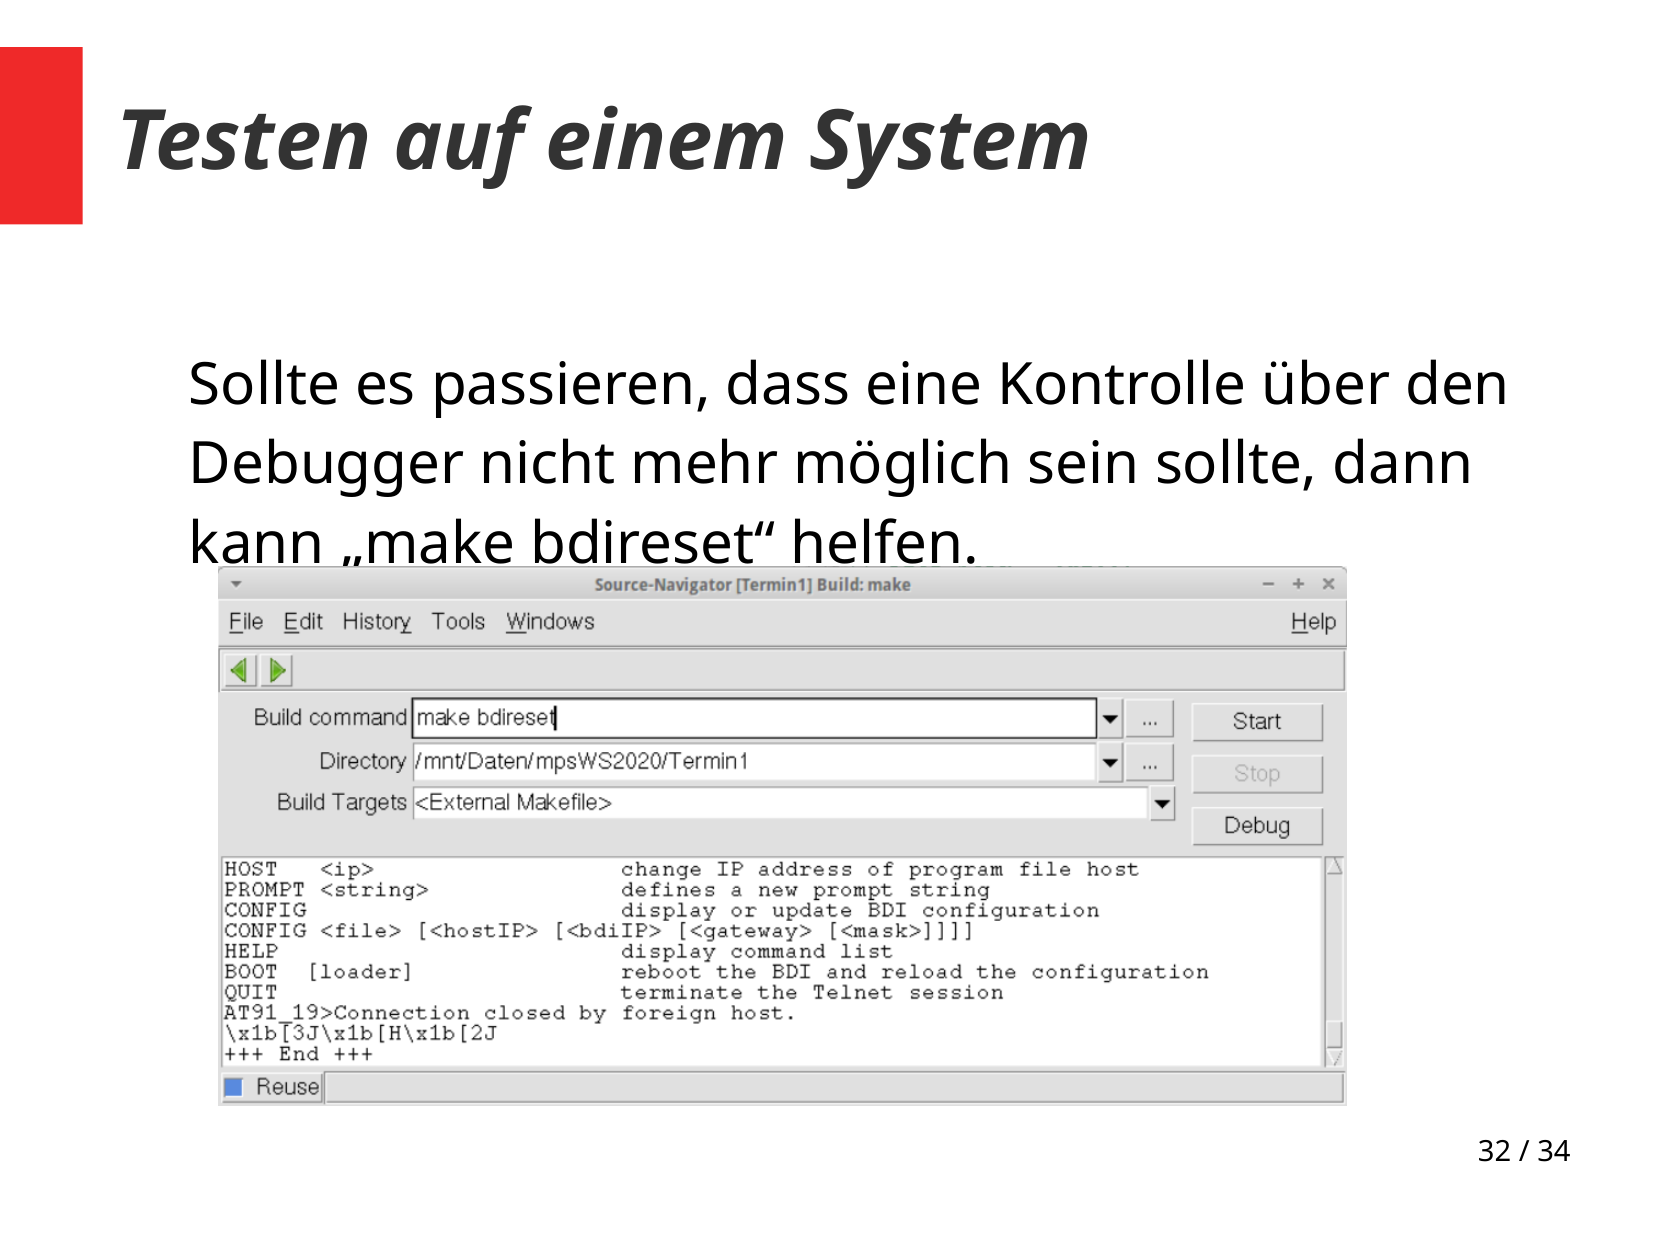

Testen auf einem System
Sollte es passieren, dass eine Kontrolle über den Debugger nicht mehr möglich sein sollte, dann kann „make bdireset“ helfen.
#
32